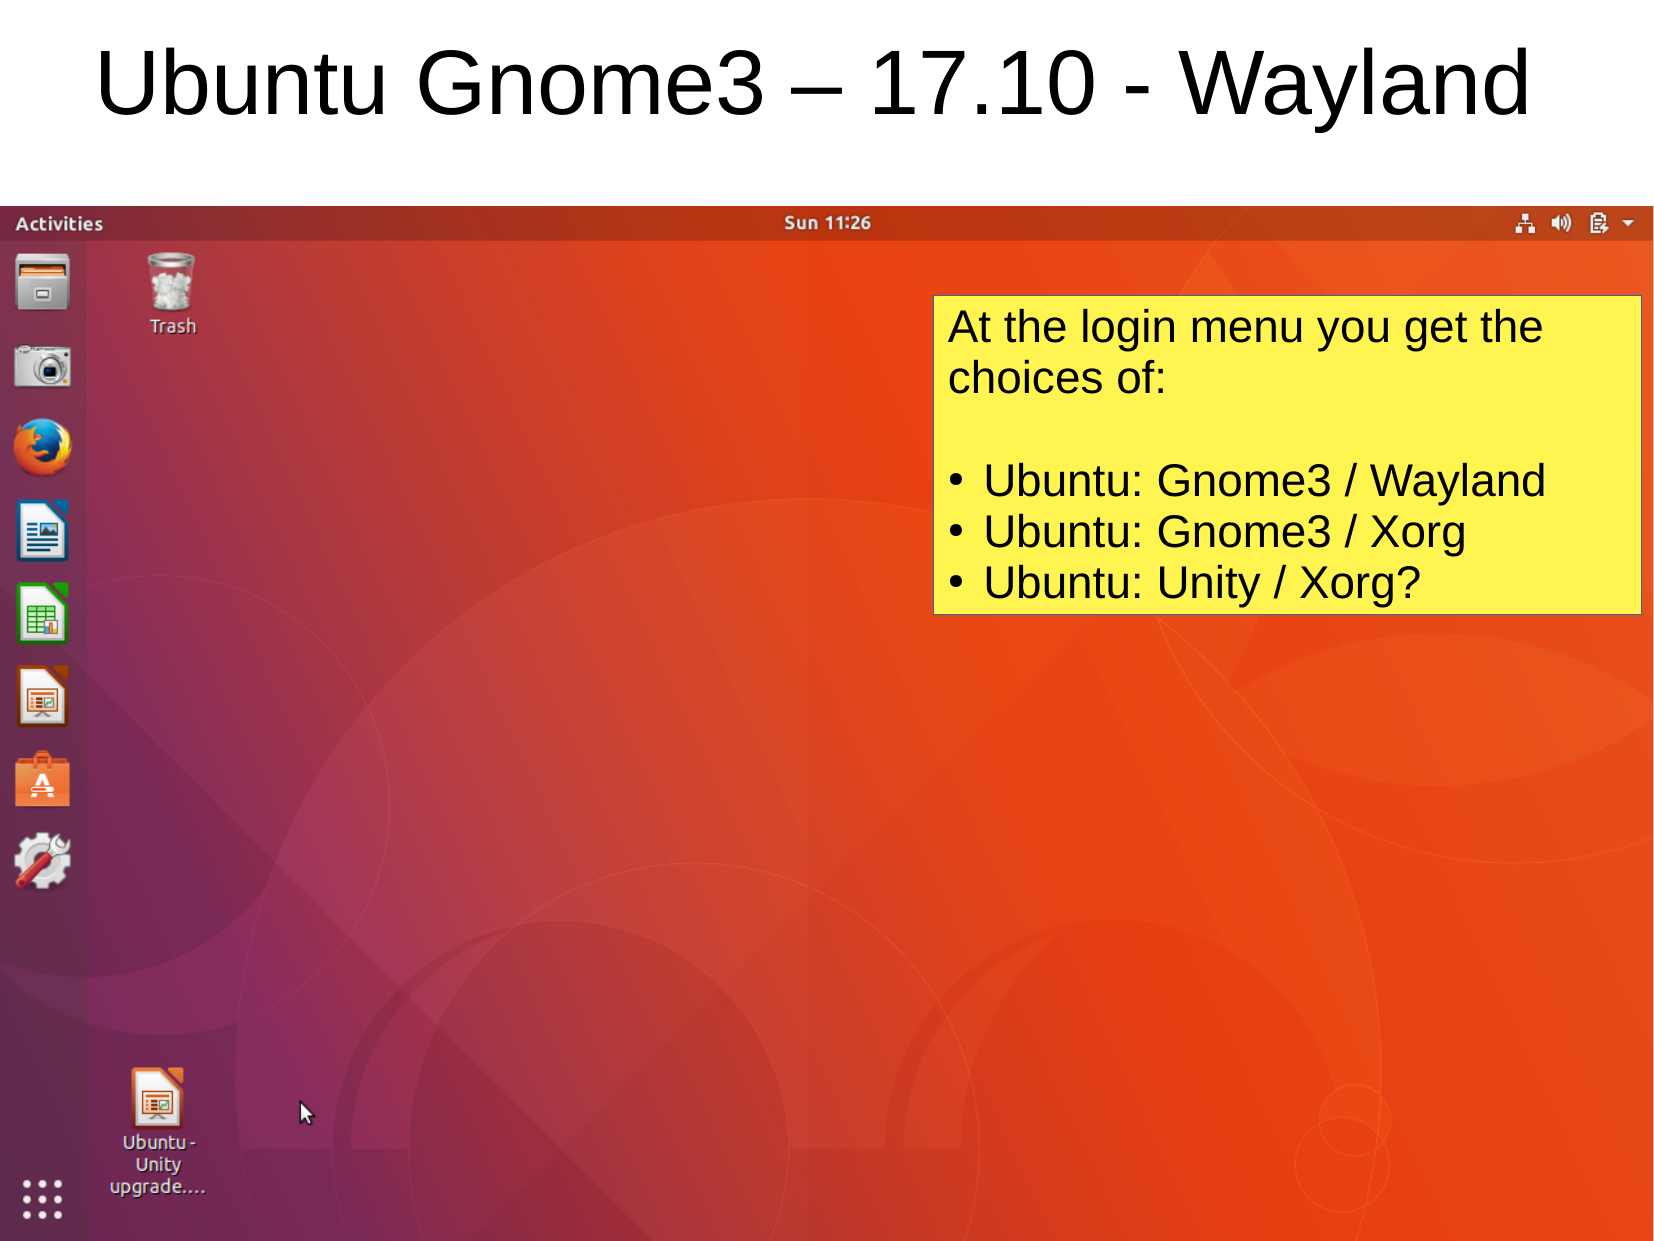

# Ubuntu Gnome3 – 17.10 - Wayland
At the login menu you get the choices of:
Ubuntu: Gnome3 / Wayland
Ubuntu: Gnome3 / Xorg
Ubuntu: Unity / Xorg?